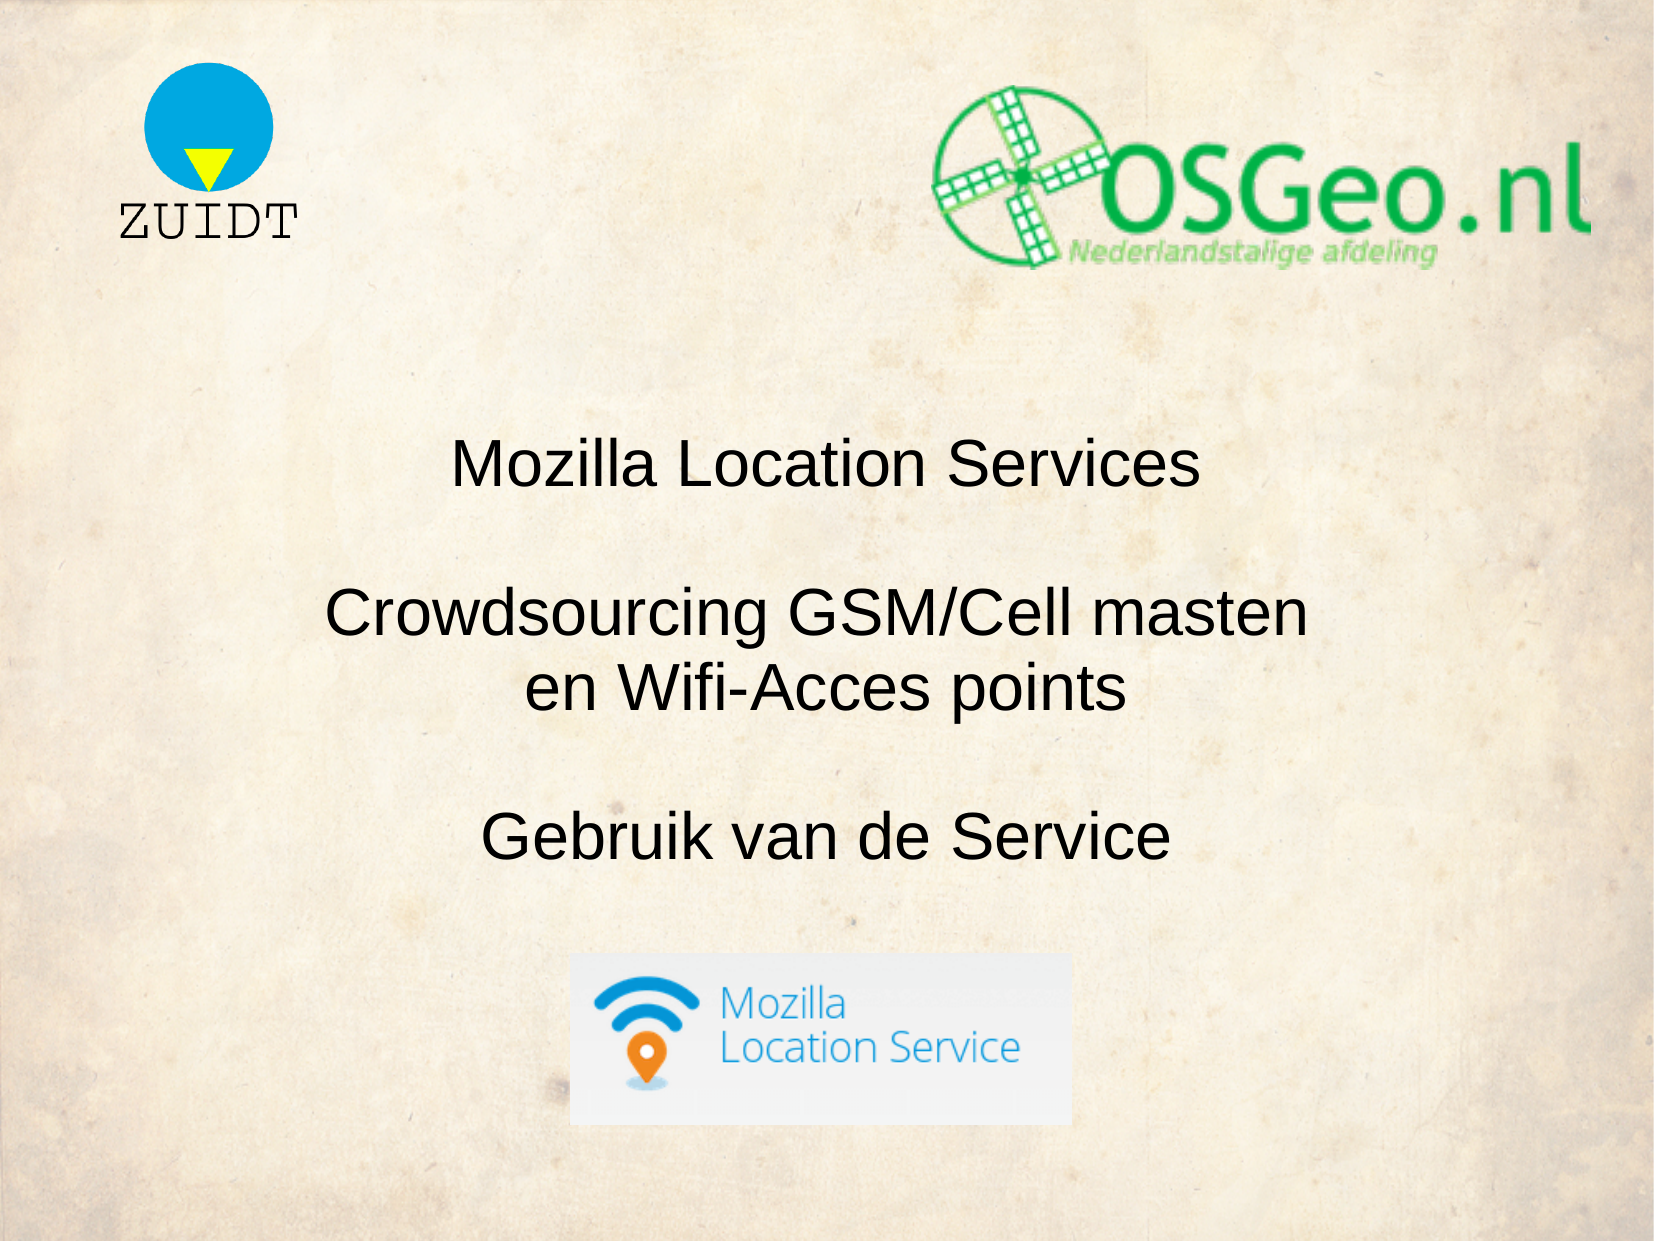

# Mozilla Location Services
Crowdsourcing GSM/Cell masten
en Wifi-Acces points
Gebruik van de Service